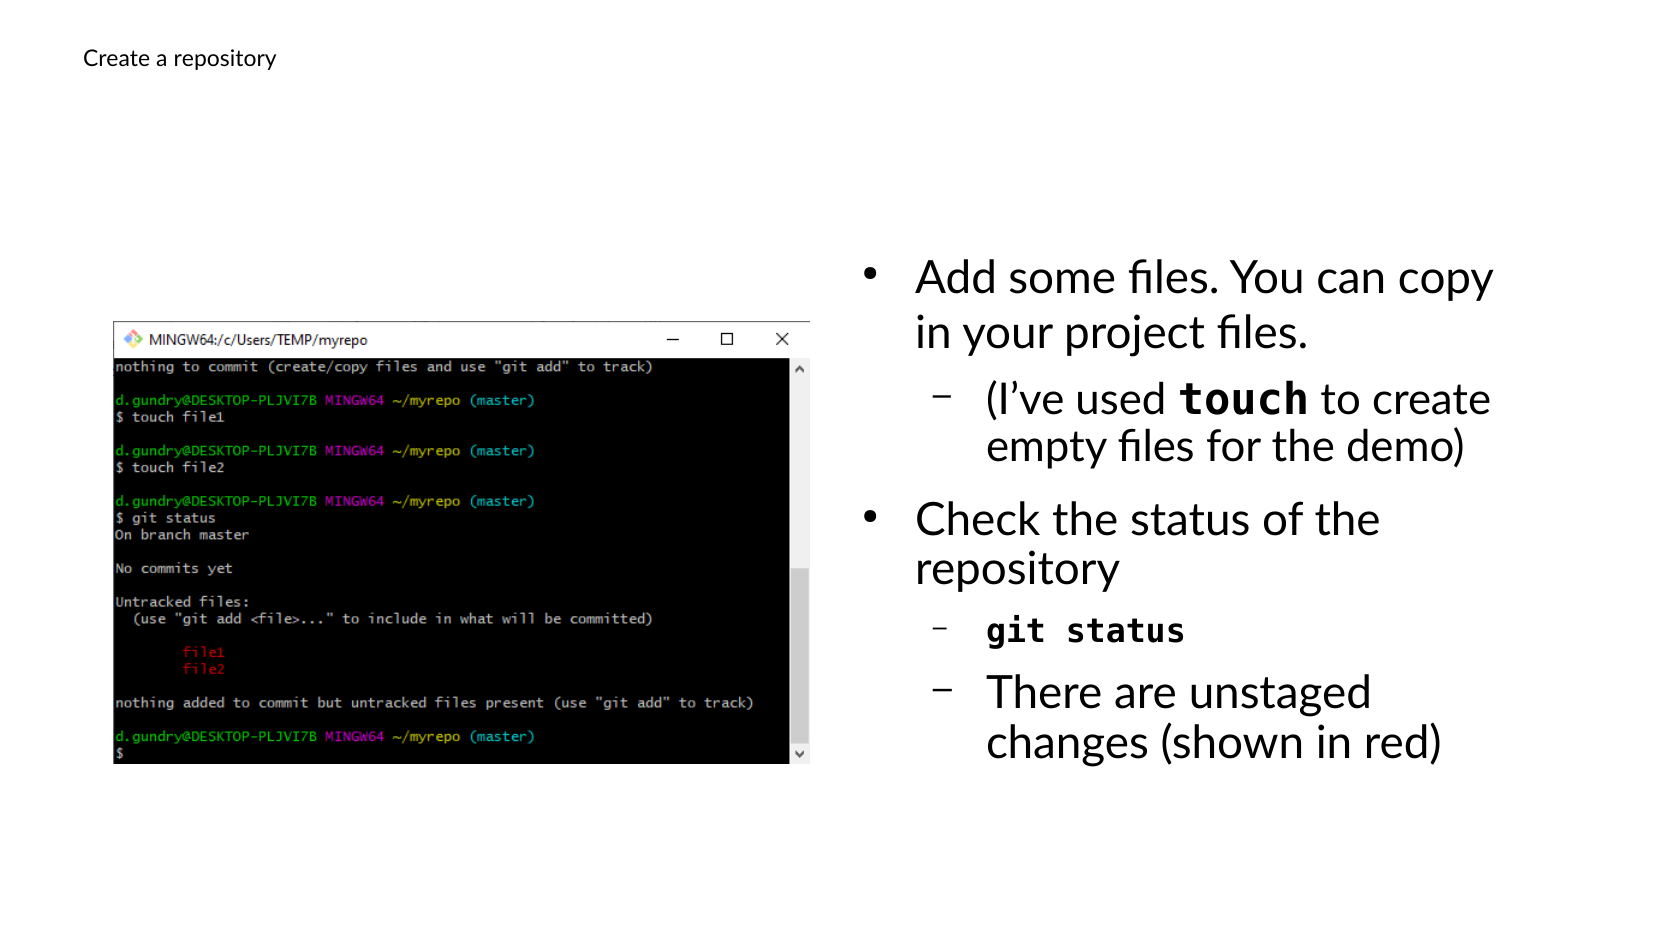

Create a repository
# Add some files. You can copy in your project files.
(I’ve used touch to create empty files for the demo)
Check the status of the repository
git status
There are unstaged changes (shown in red)